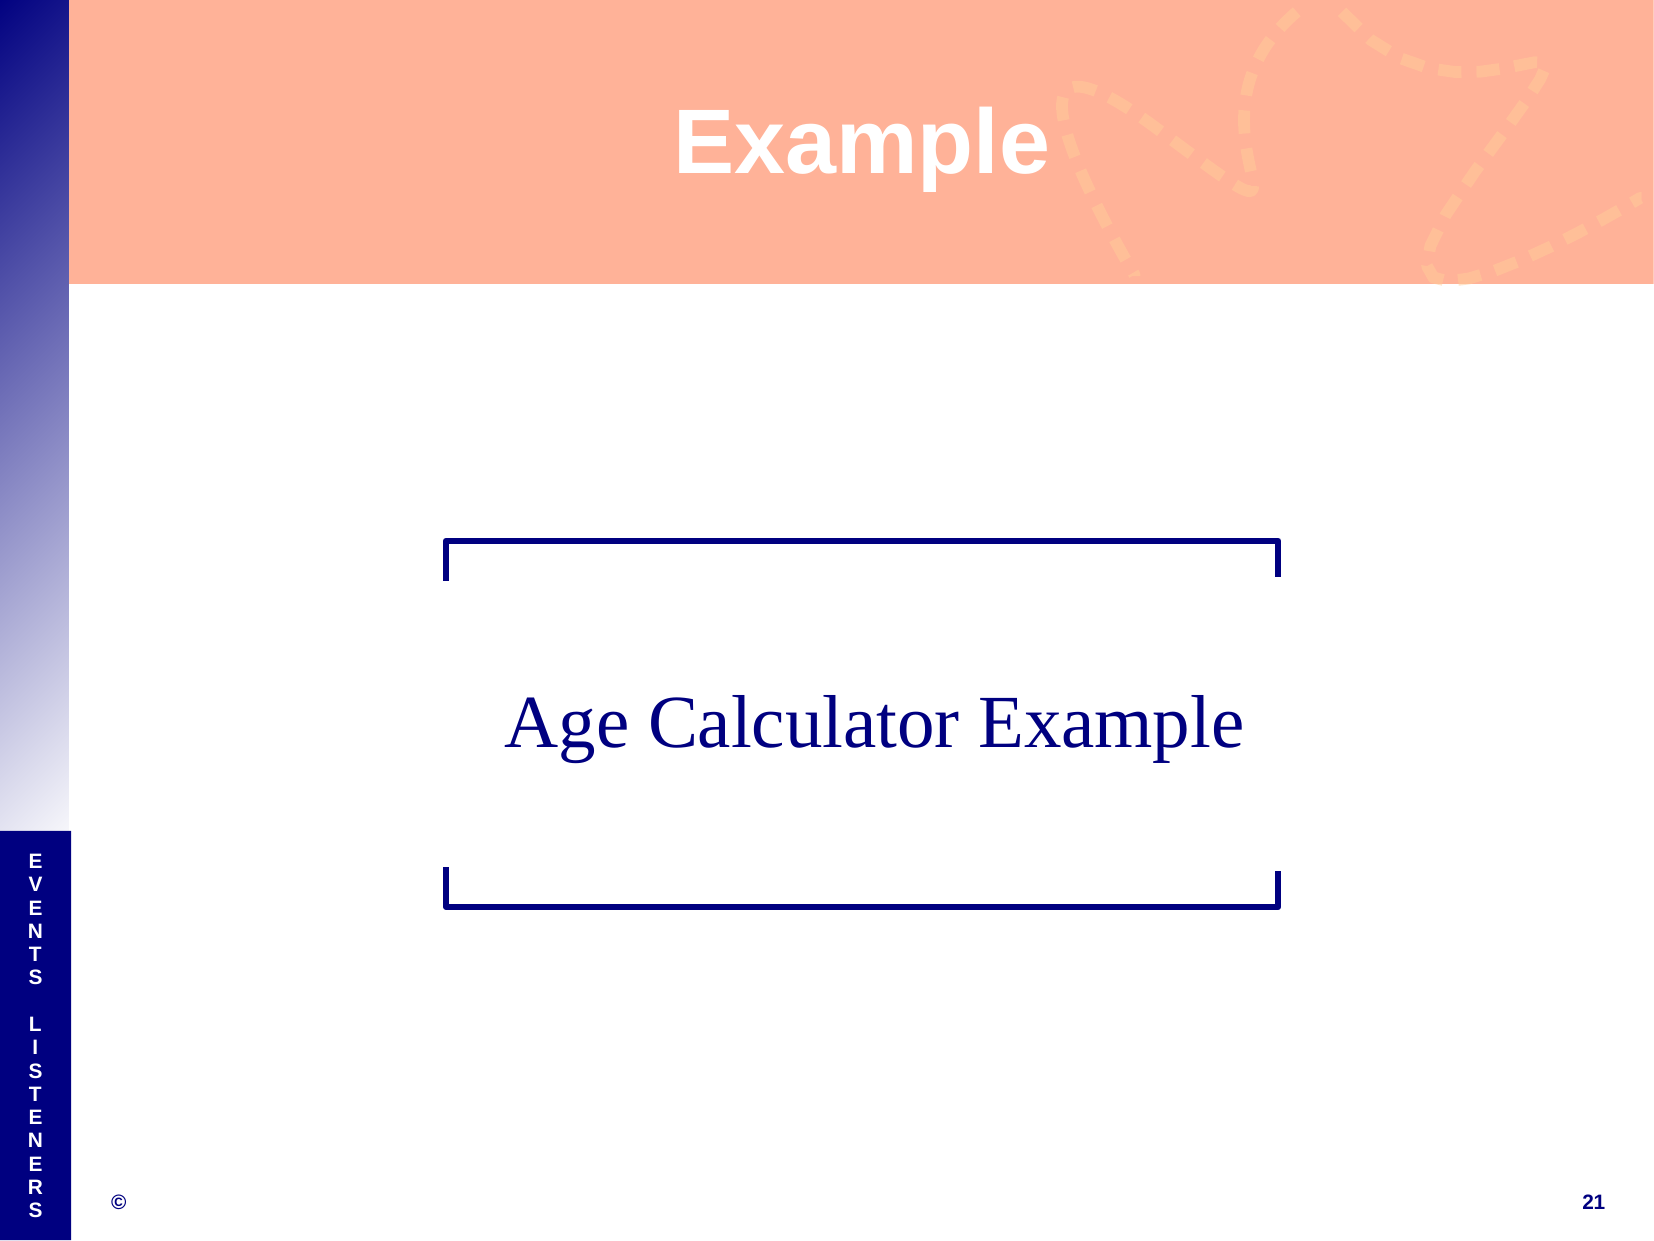

# Example
Age Calculator Example
E
V
E
N
T
S
L
I
S
T
E
N
E
R
S